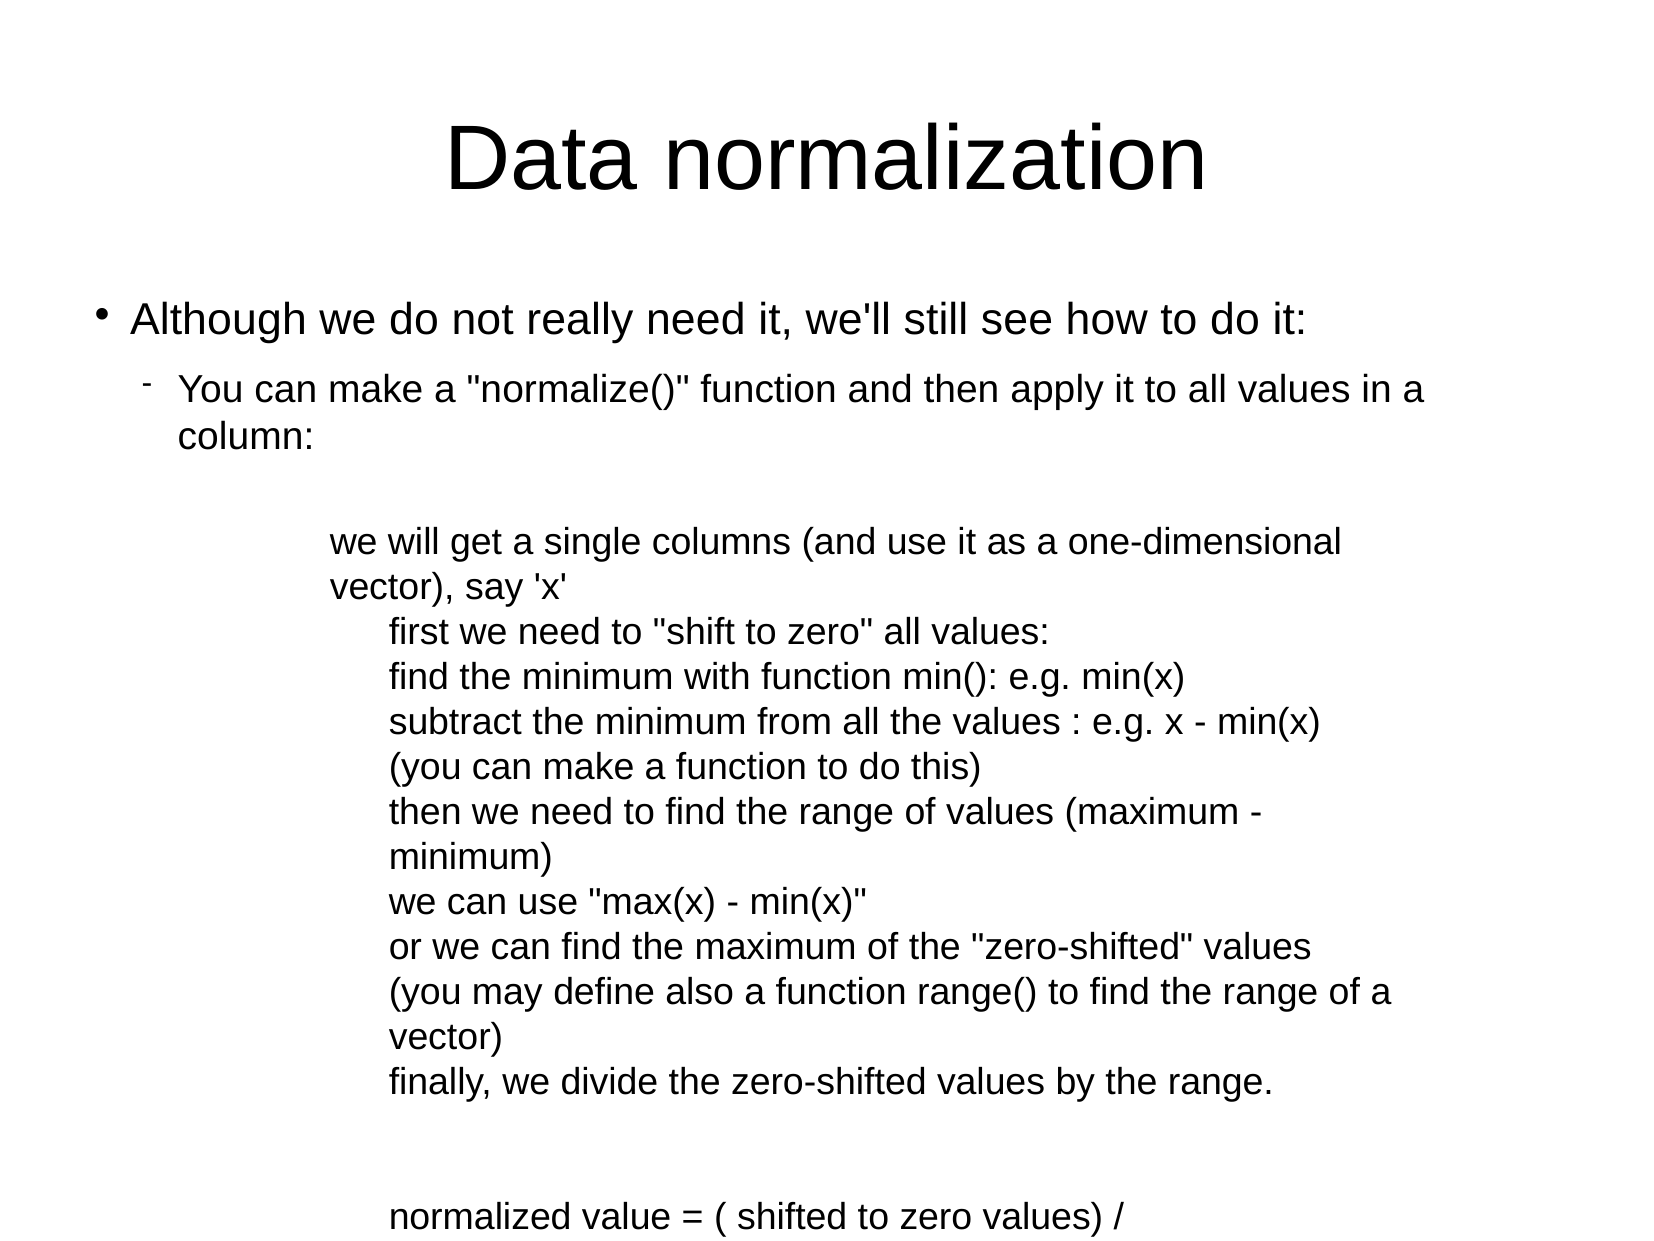

Data normalization
Although we do not really need it, we'll still see how to do it:
You can make a "normalize()" function and then apply it to all values in a column:
we will get a single columns (and use it as a one-dimensional vector), say 'x'
first we need to "shift to zero" all values:
find the minimum with function min(): e.g. min(x)
subtract the minimum from all the values : e.g. x - min(x)
(you can make a function to do this)
then we need to find the range of values (maximum - minimum)
we can use "max(x) - min(x)"
or we can find the maximum of the "zero-shifted" values
(you may define also a function range() to find the range of a vector)
finally, we divide the zero-shifted values by the range.
normalized value = ( shifted to zero values) /
range of all original values